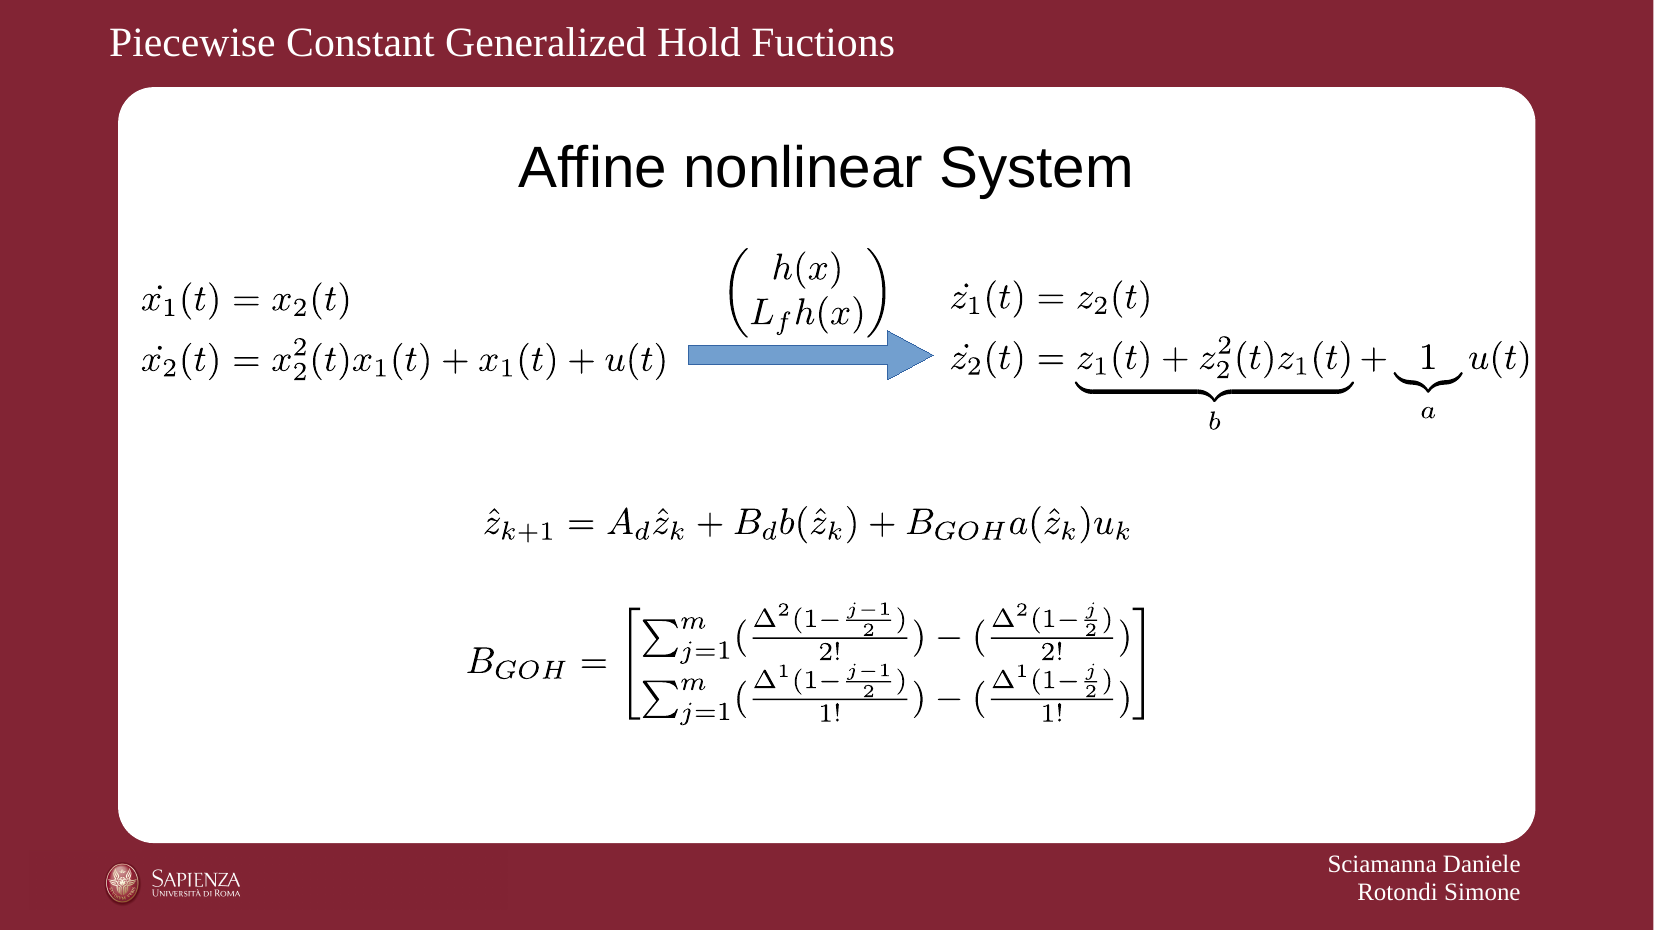

Piecewise Constant Generalized Hold Fuctions
# Affine nonlinear System
Sciamanna Daniele
Rotondi Simone